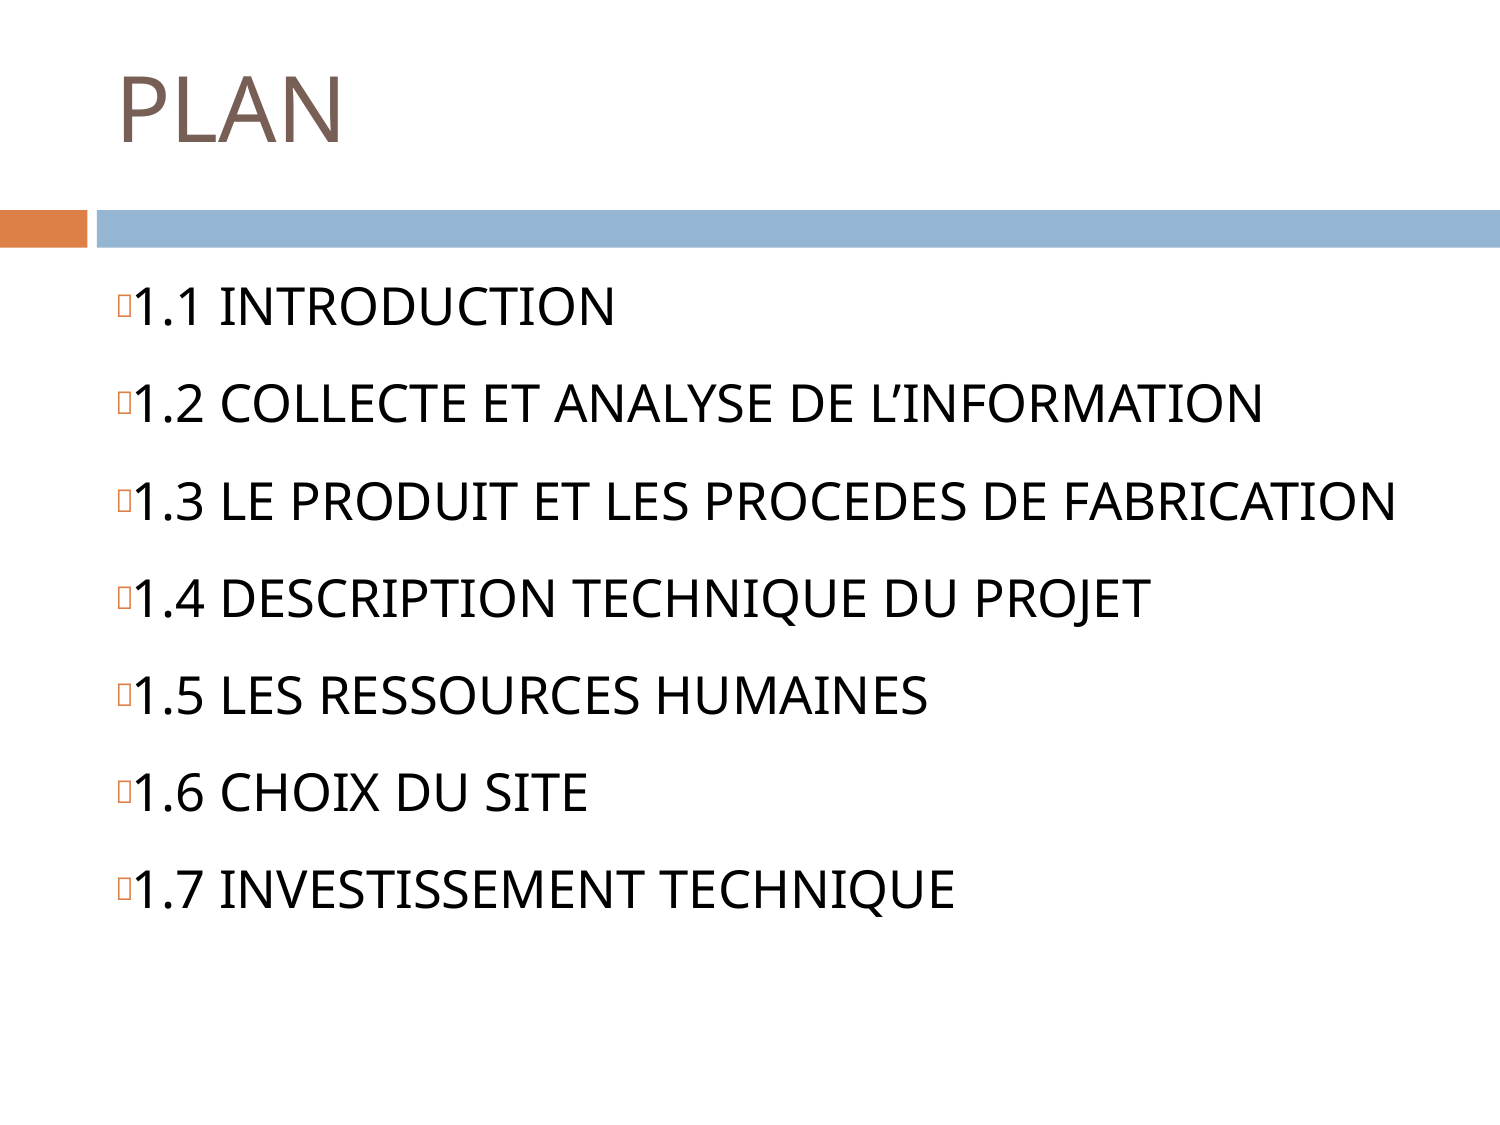

# PLAN
1.1 INTRODUCTION
1.2 COLLECTE ET ANALYSE DE L’INFORMATION
1.3 LE PRODUIT ET LES PROCEDES DE FABRICATION
1.4 DESCRIPTION TECHNIQUE DU PROJET
1.5 LES RESSOURCES HUMAINES
1.6 CHOIX DU SITE
1.7 INVESTISSEMENT TECHNIQUE